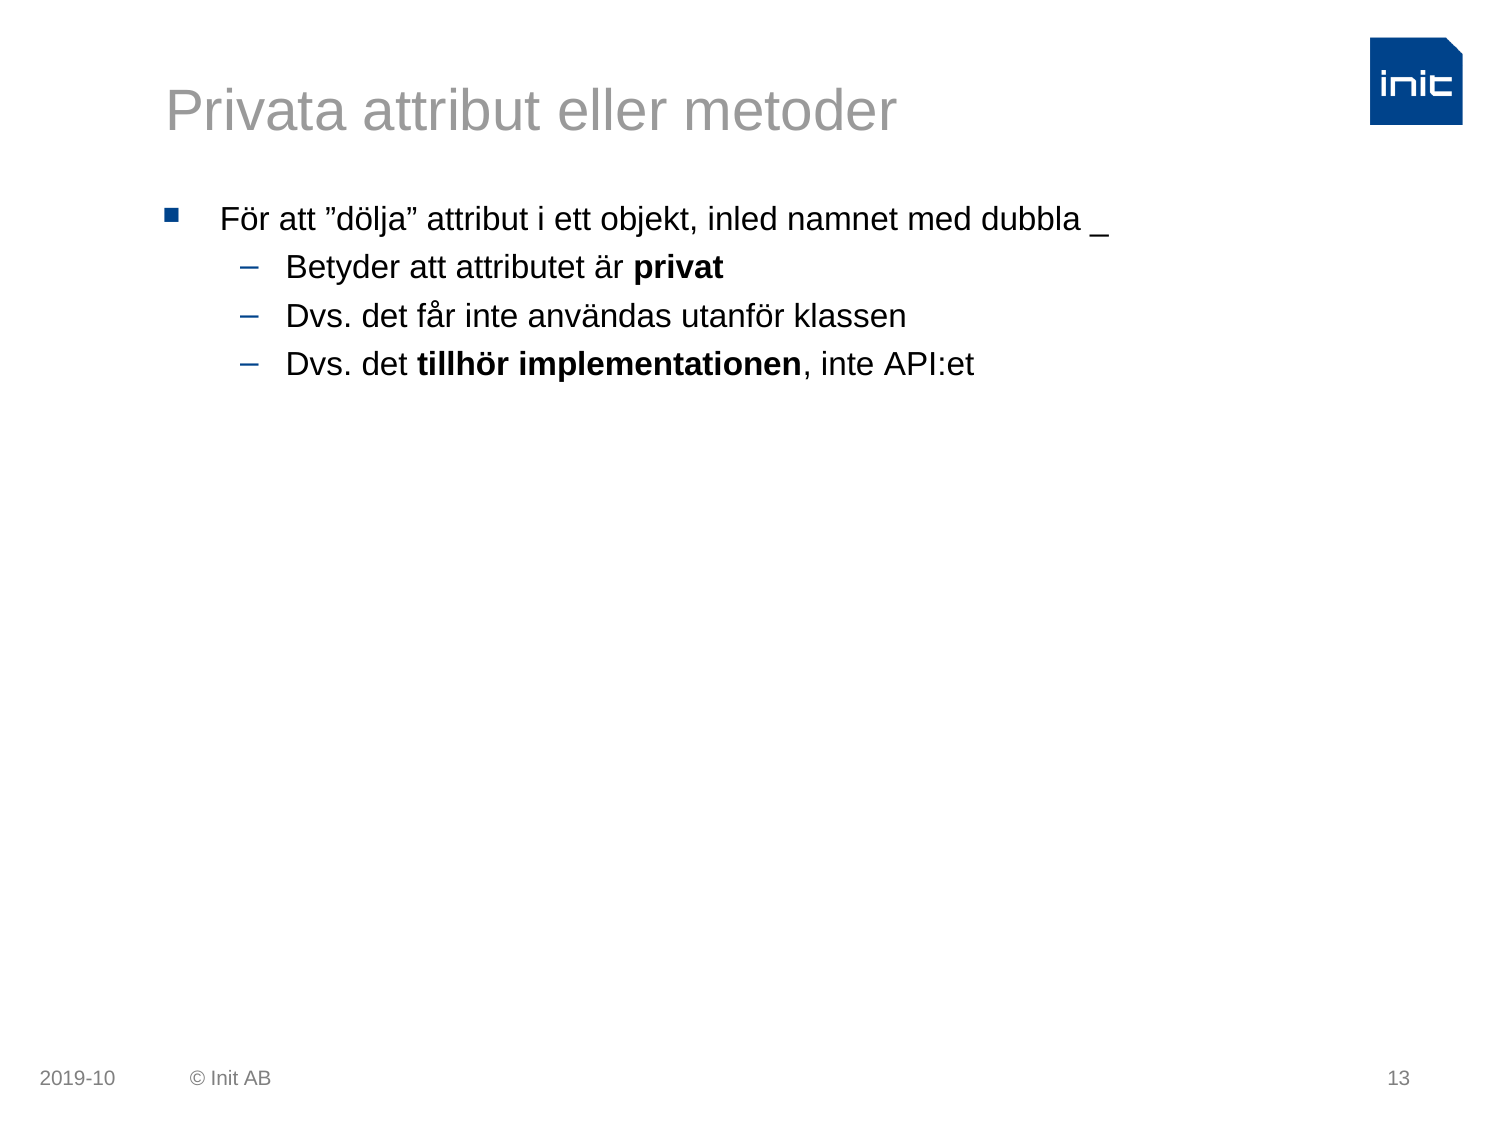

Privata attribut eller metoder
För att ”dölja” attribut i ett objekt, inled namnet med dubbla _
Betyder att attributet är privat
Dvs. det får inte användas utanför klassen
Dvs. det tillhör implementationen, inte API:et
2019-10
© Init AB